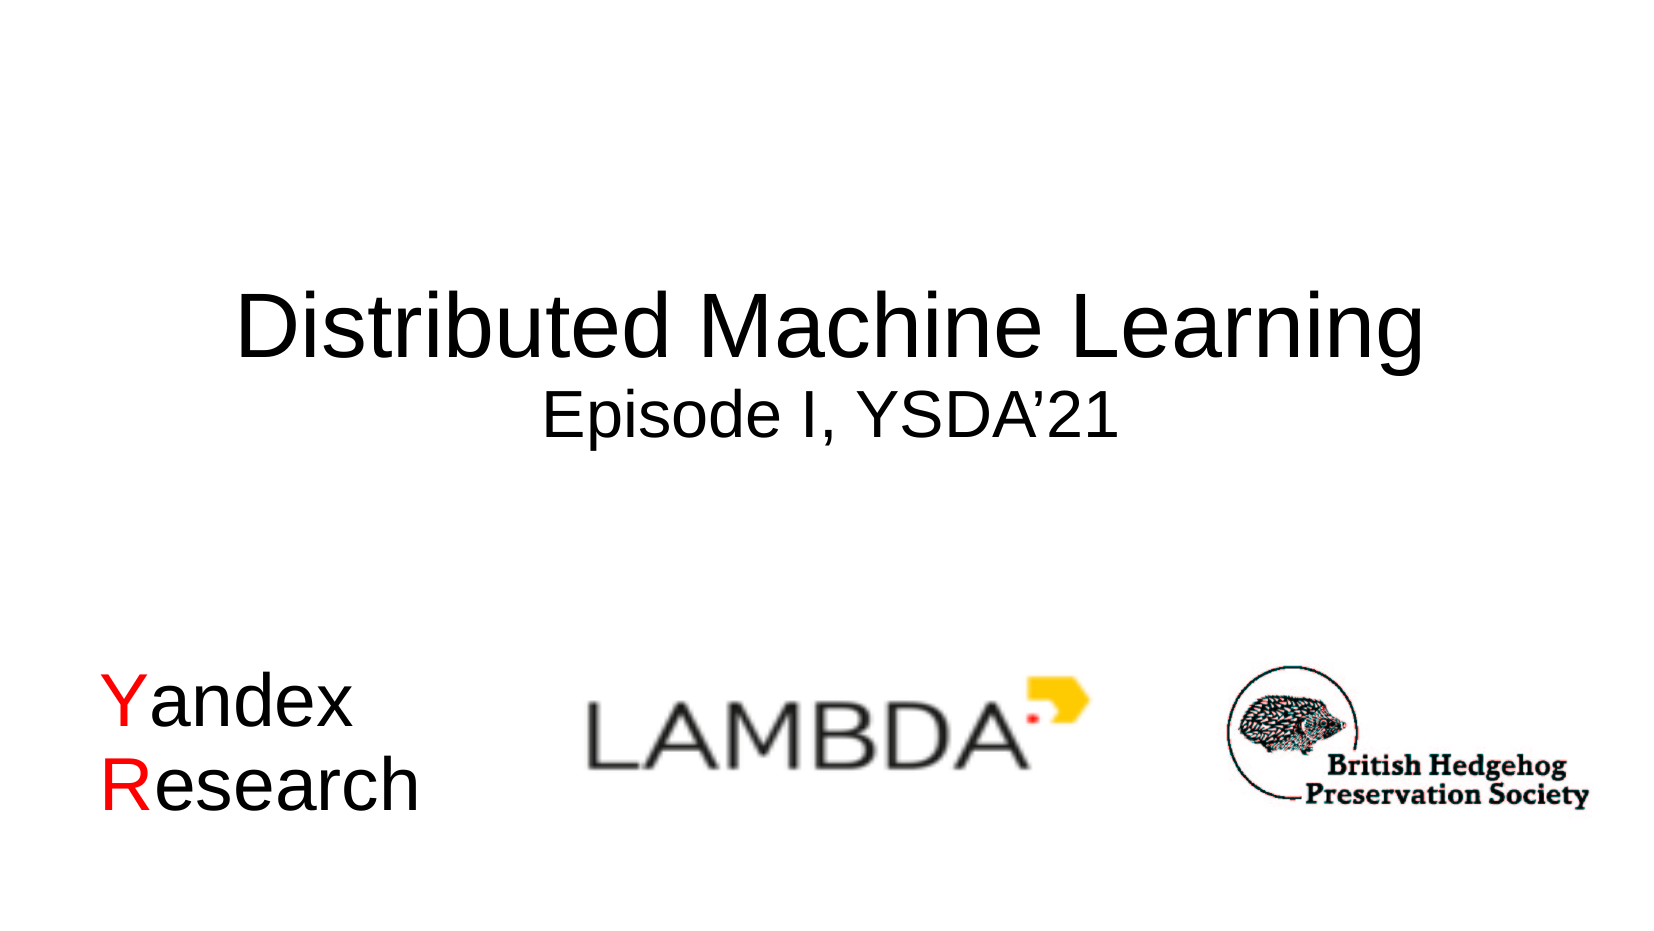

Distributed Machine Learning
Episode I, YSDA’21
Yandex
Research